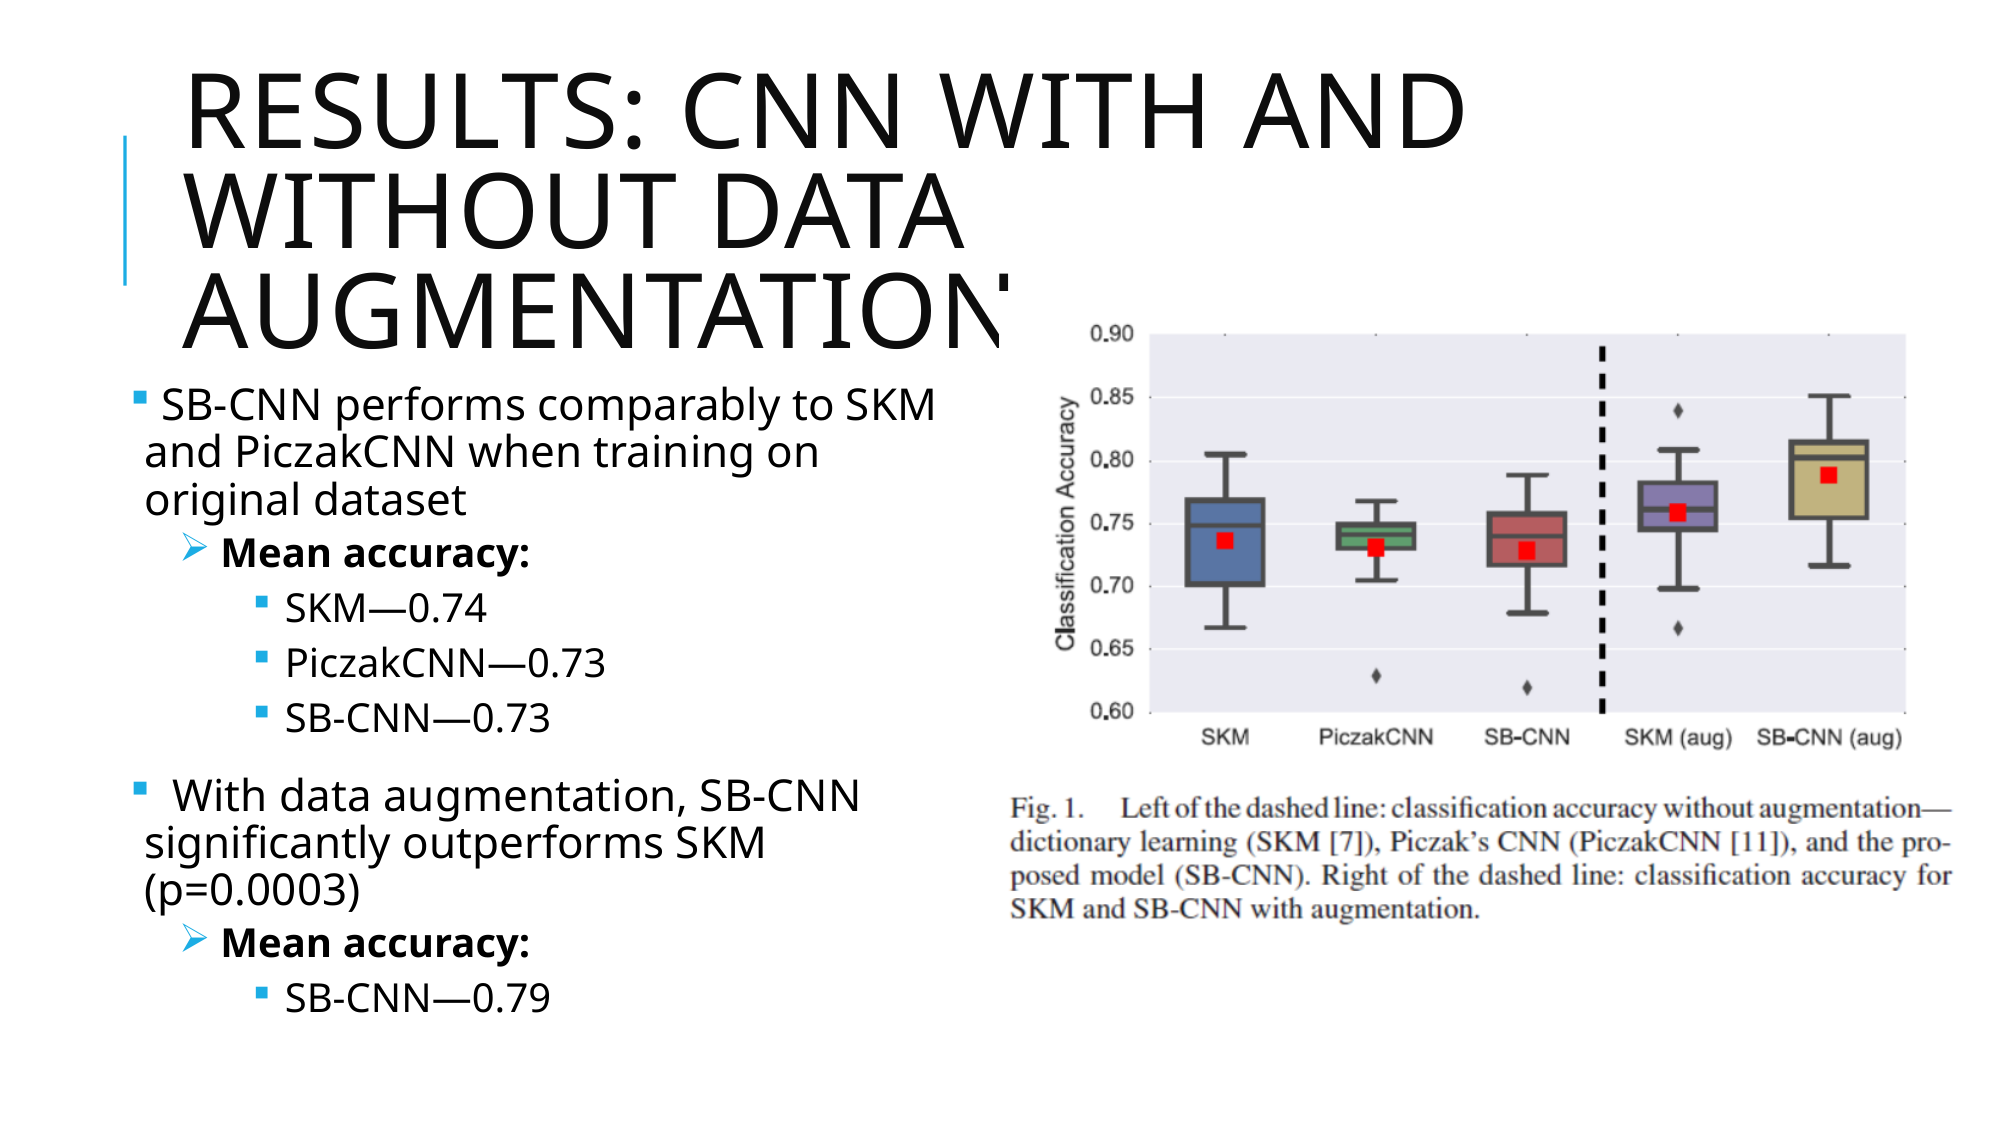

# Results: CNN with and Without Data Augmentation
 SB-CNN performs comparably to SKM and PiczakCNN when training on original dataset
 Mean accuracy:
 SKM—0.74
 PiczakCNN—0.73
 SB-CNN—0.73
 With data augmentation, SB-CNN significantly outperforms SKM (p=0.0003)
 Mean accuracy:
 SB-CNN—0.79